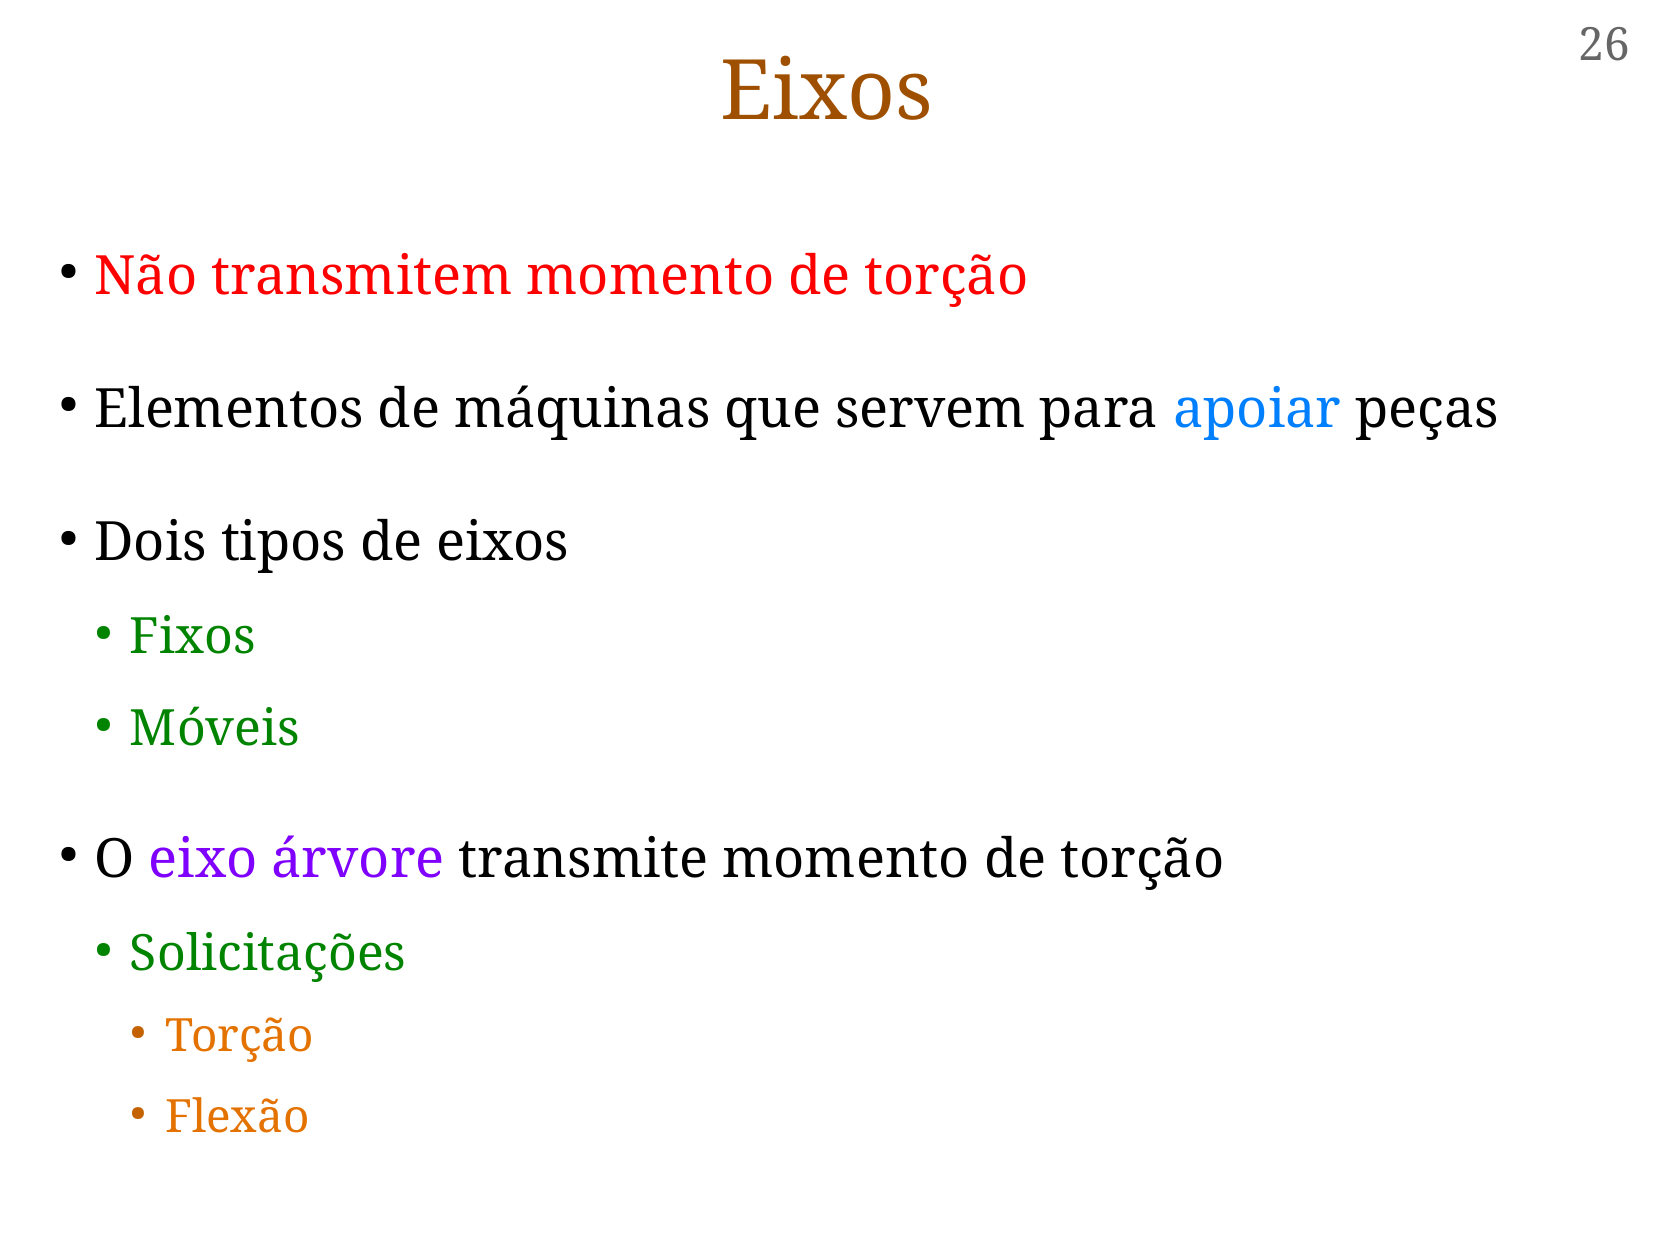

26
# Eixos
Não transmitem momento de torção
Elementos de máquinas que servem para apoiar peças
Dois tipos de eixos
Fixos
Móveis
O eixo árvore transmite momento de torção
Solicitações
Torção
Flexão